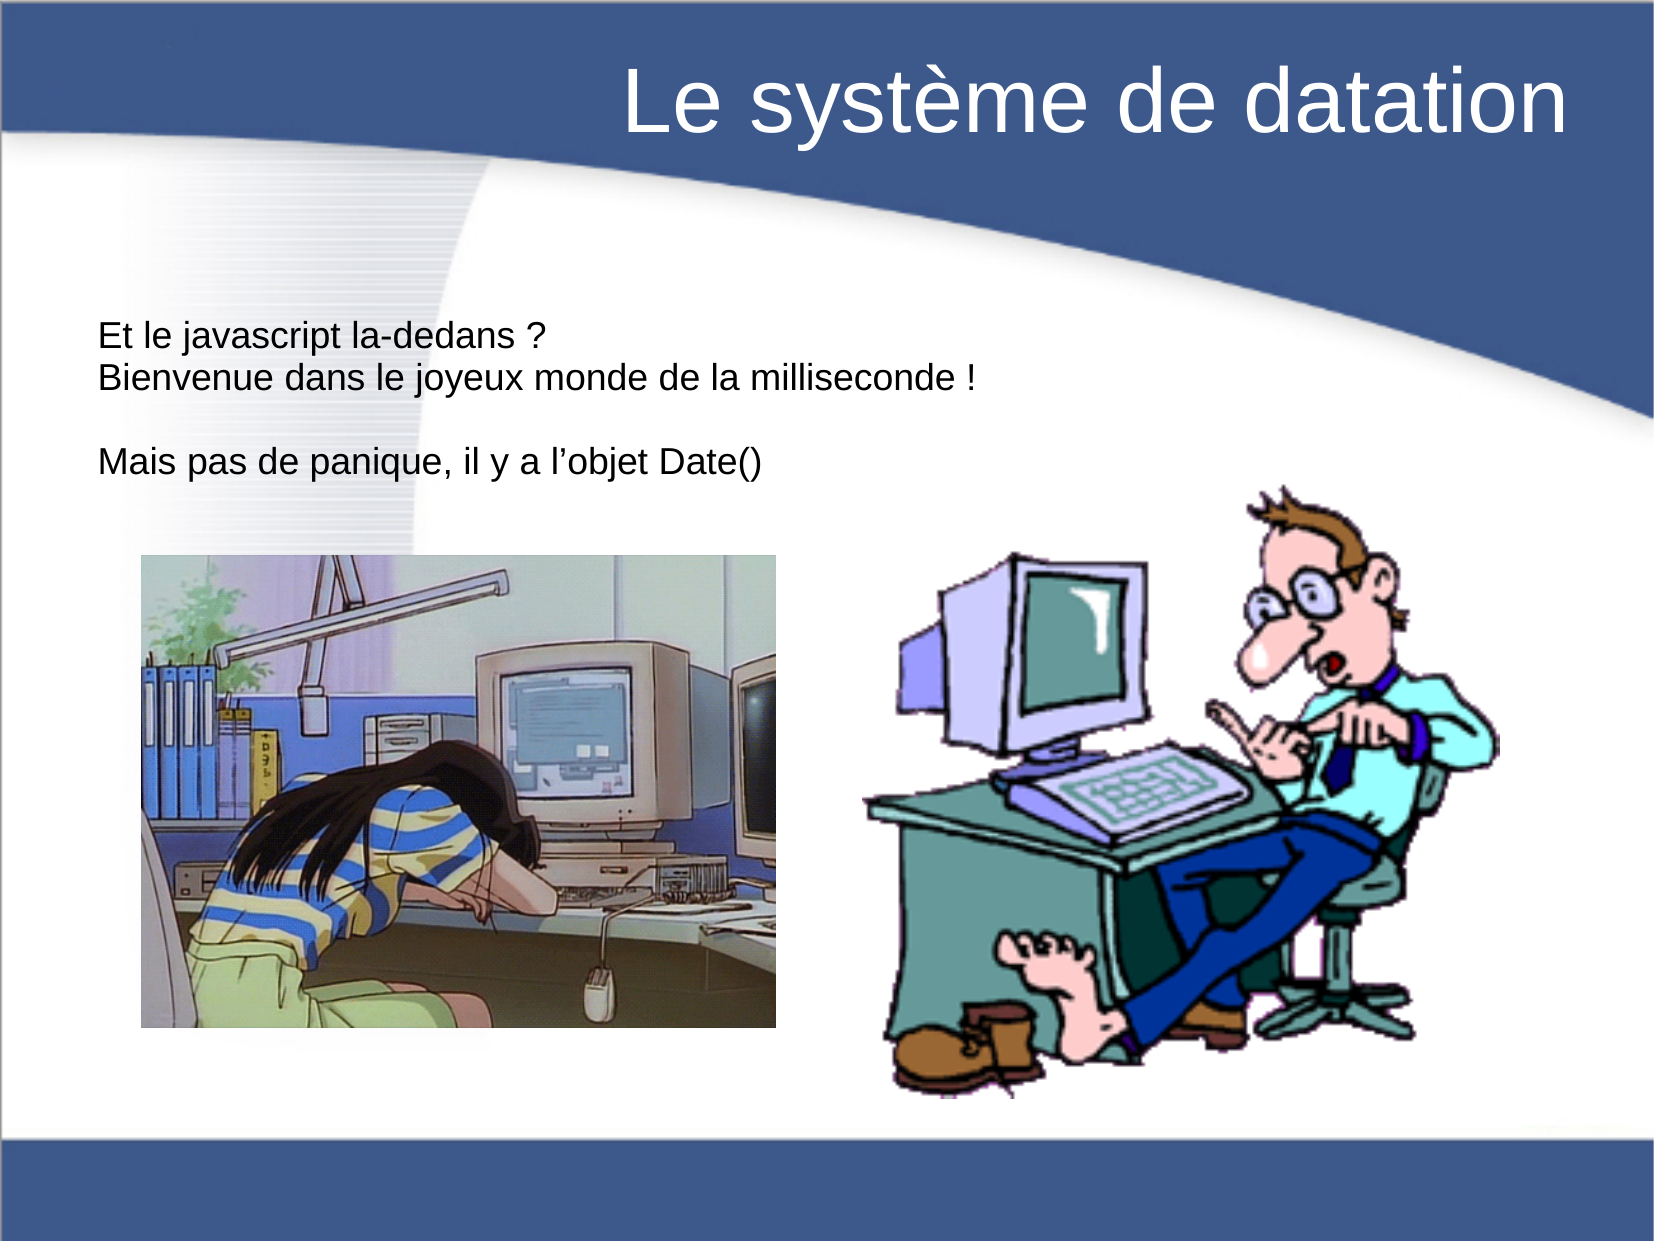

# Le système de datation
Et le javascript la-dedans ?
Bienvenue dans le joyeux monde de la milliseconde !
Mais pas de panique, il y a l’objet Date()